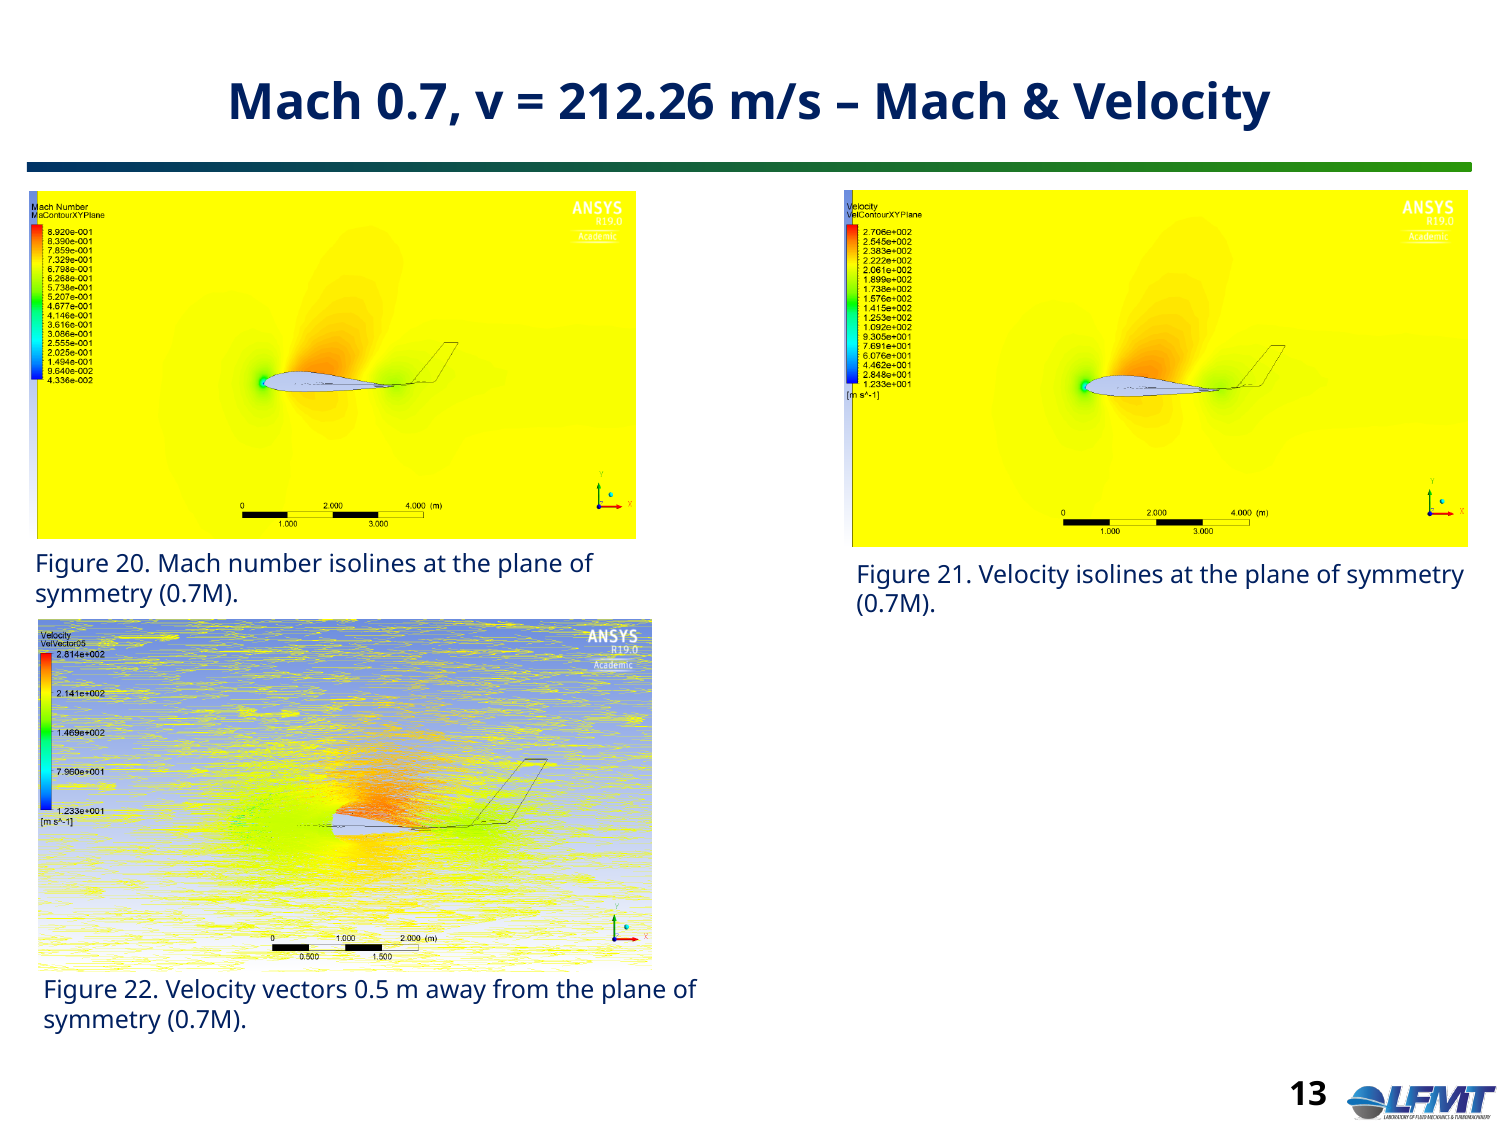

# Mach 0.7, v = 212.26 m/s – Mach & Velocity
Figure 20. Mach number isolines at the plane of symmetry (0.7M).
Figure 21. Velocity isolines at the plane of symmetry (0.7M).
Figure 22. Velocity vectors 0.5 m away from the plane of symmetry (0.7M).